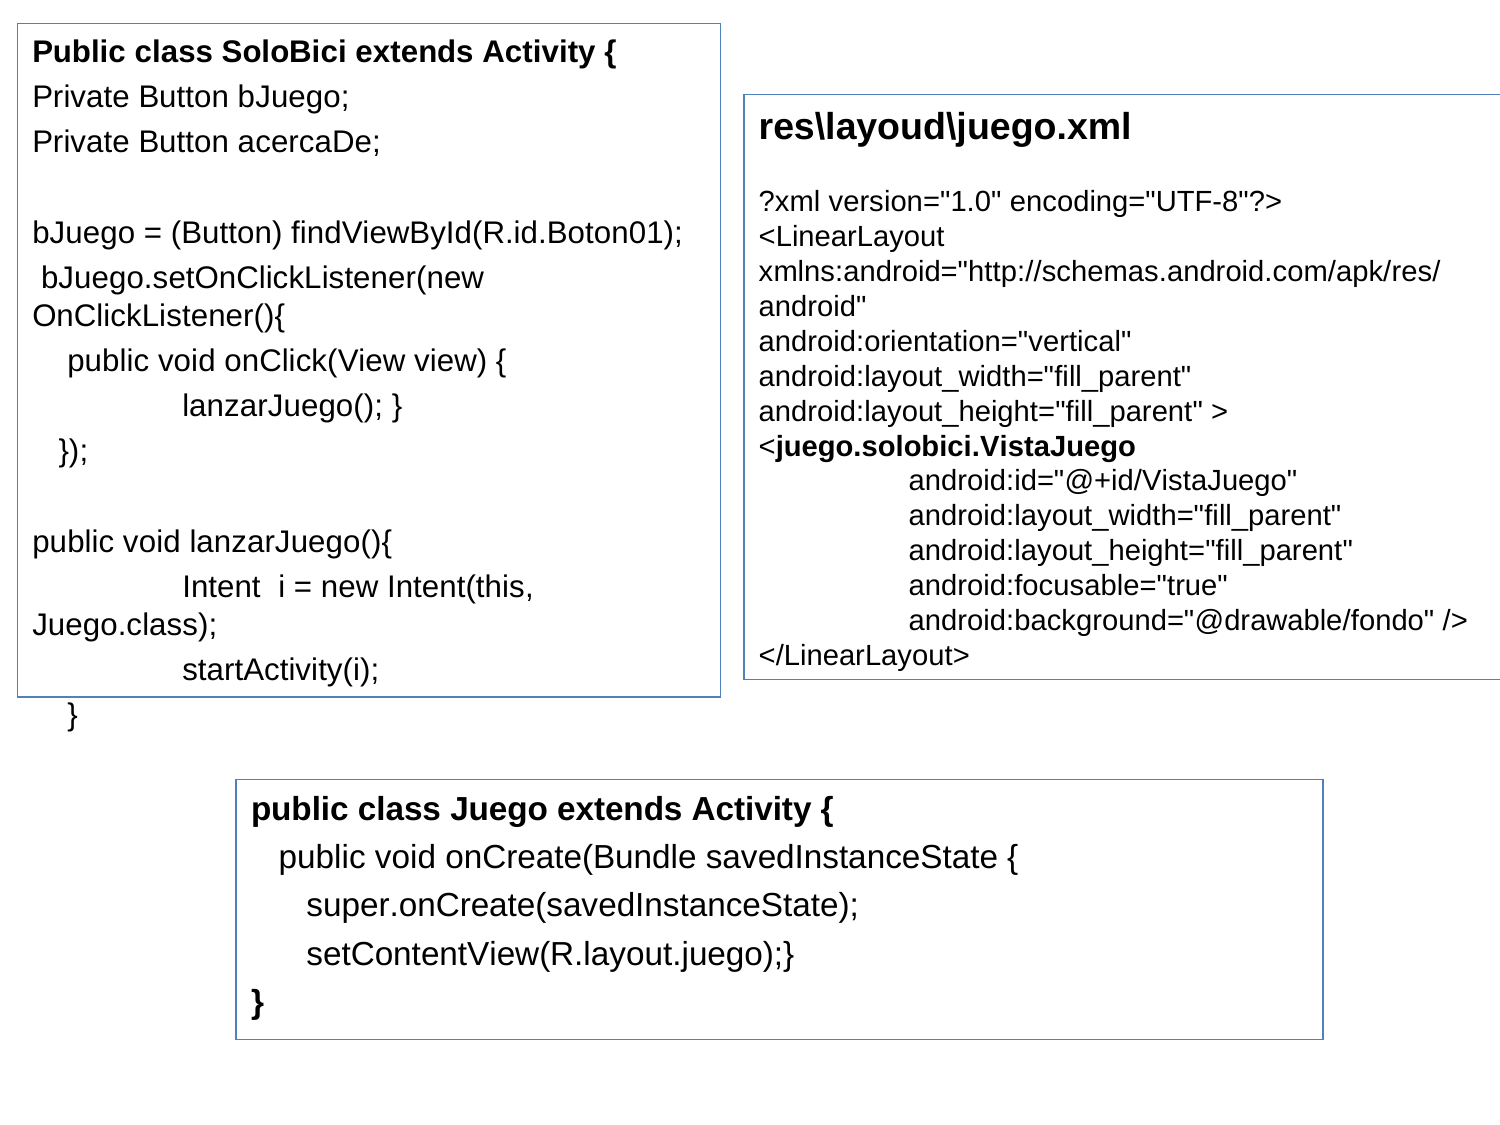

Public class SoloBici extends Activity {
Private Button bJuego;
Private Button acercaDe;
bJuego = (Button) findViewById(R.id.Boton01);
 bJuego.setOnClickListener(new OnClickListener(){
 public void onClick(View view) {
	lanzarJuego(); }
 });
public void lanzarJuego(){
 	Intent i = new Intent(this, Juego.class);
 	startActivity(i);
 }
res\layoud\juego.xml
?xml version="1.0" encoding="UTF-8"?>
<LinearLayout
xmlns:android="http://schemas.android.com/apk/res/android"
android:orientation="vertical"
android:layout_width="fill_parent"
android:layout_height="fill_parent" >
<juego.solobici.VistaJuego
	android:id="@+id/VistaJuego"
	android:layout_width="fill_parent"
	android:layout_height="fill_parent"
	android:focusable="true"
	android:background="@drawable/fondo" />
</LinearLayout>
public class Juego extends Activity {
 public void onCreate(Bundle savedInstanceState {
 super.onCreate(savedInstanceState);
 setContentView(R.layout.juego);}
}